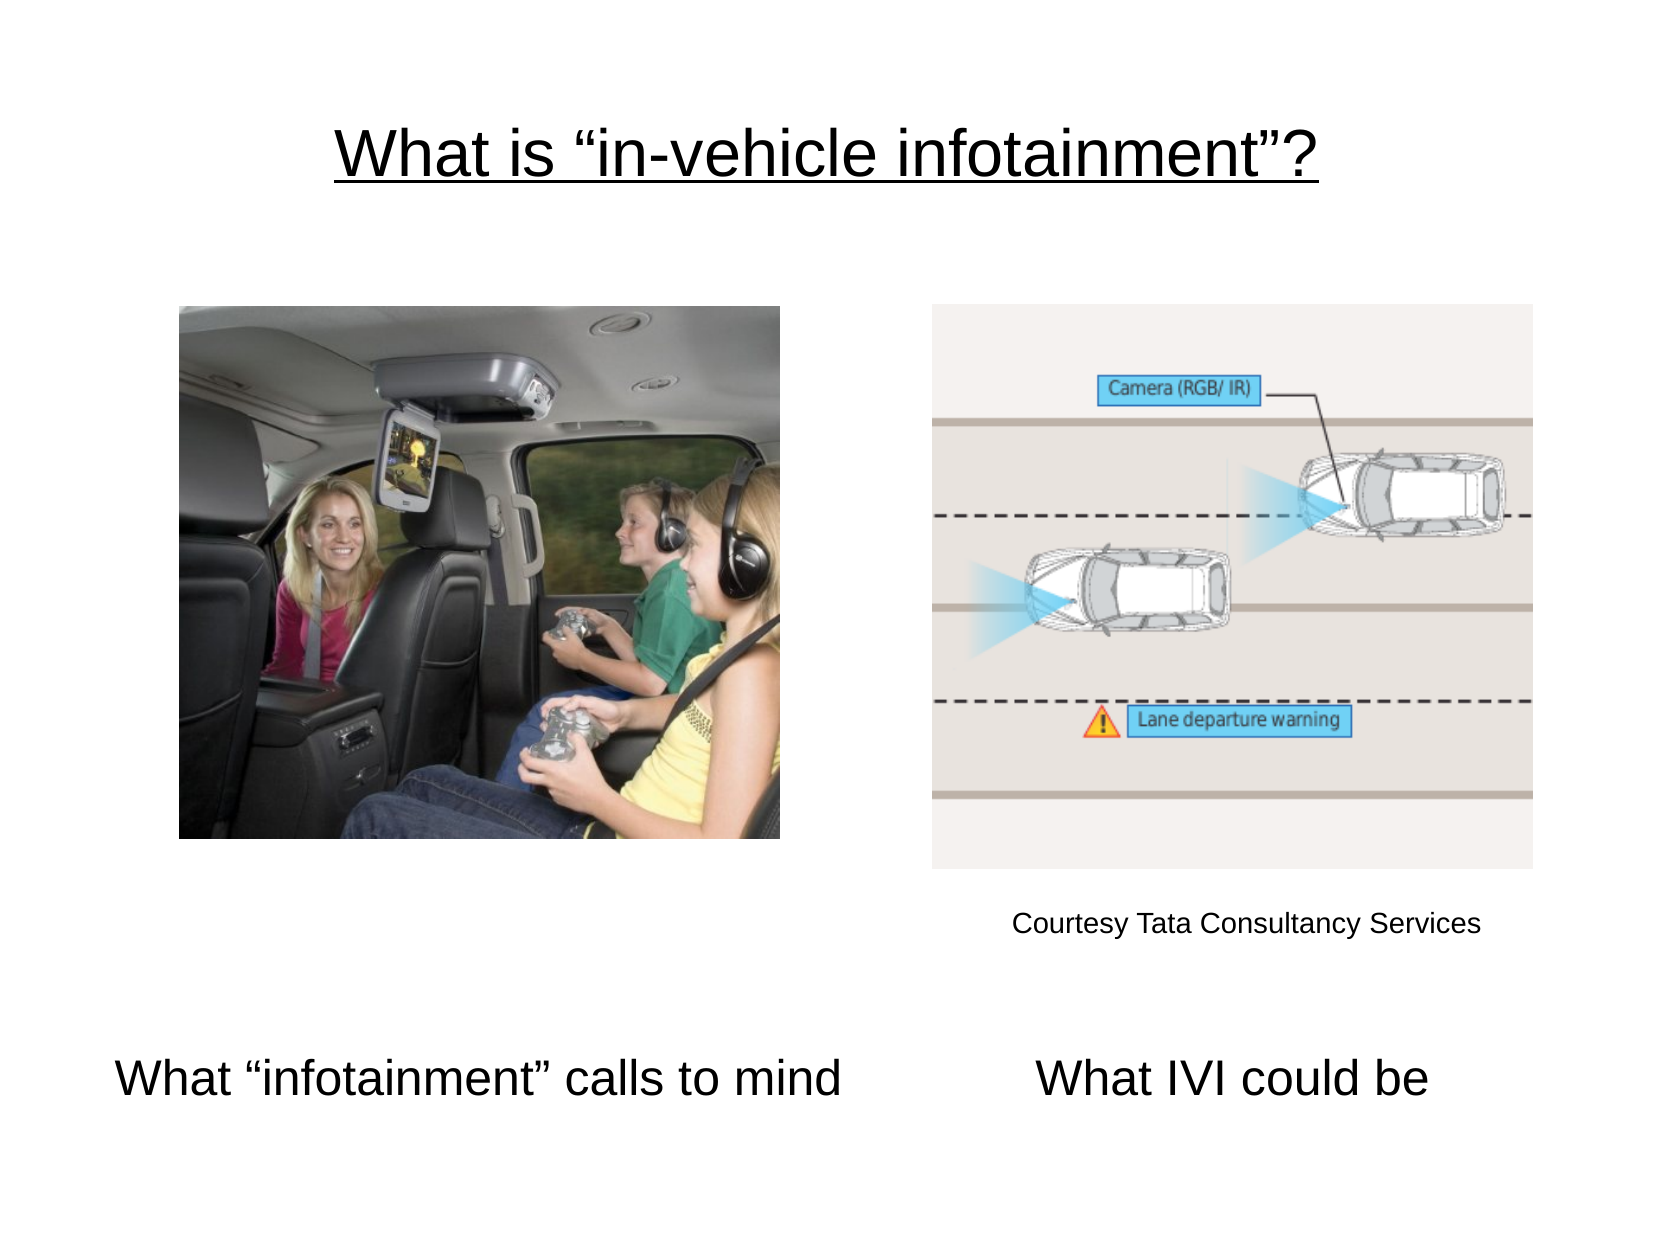

# What is “in-vehicle infotainment”?
Courtesy Tata Consultancy Services
What “infotainment” calls to mind
What IVI could be